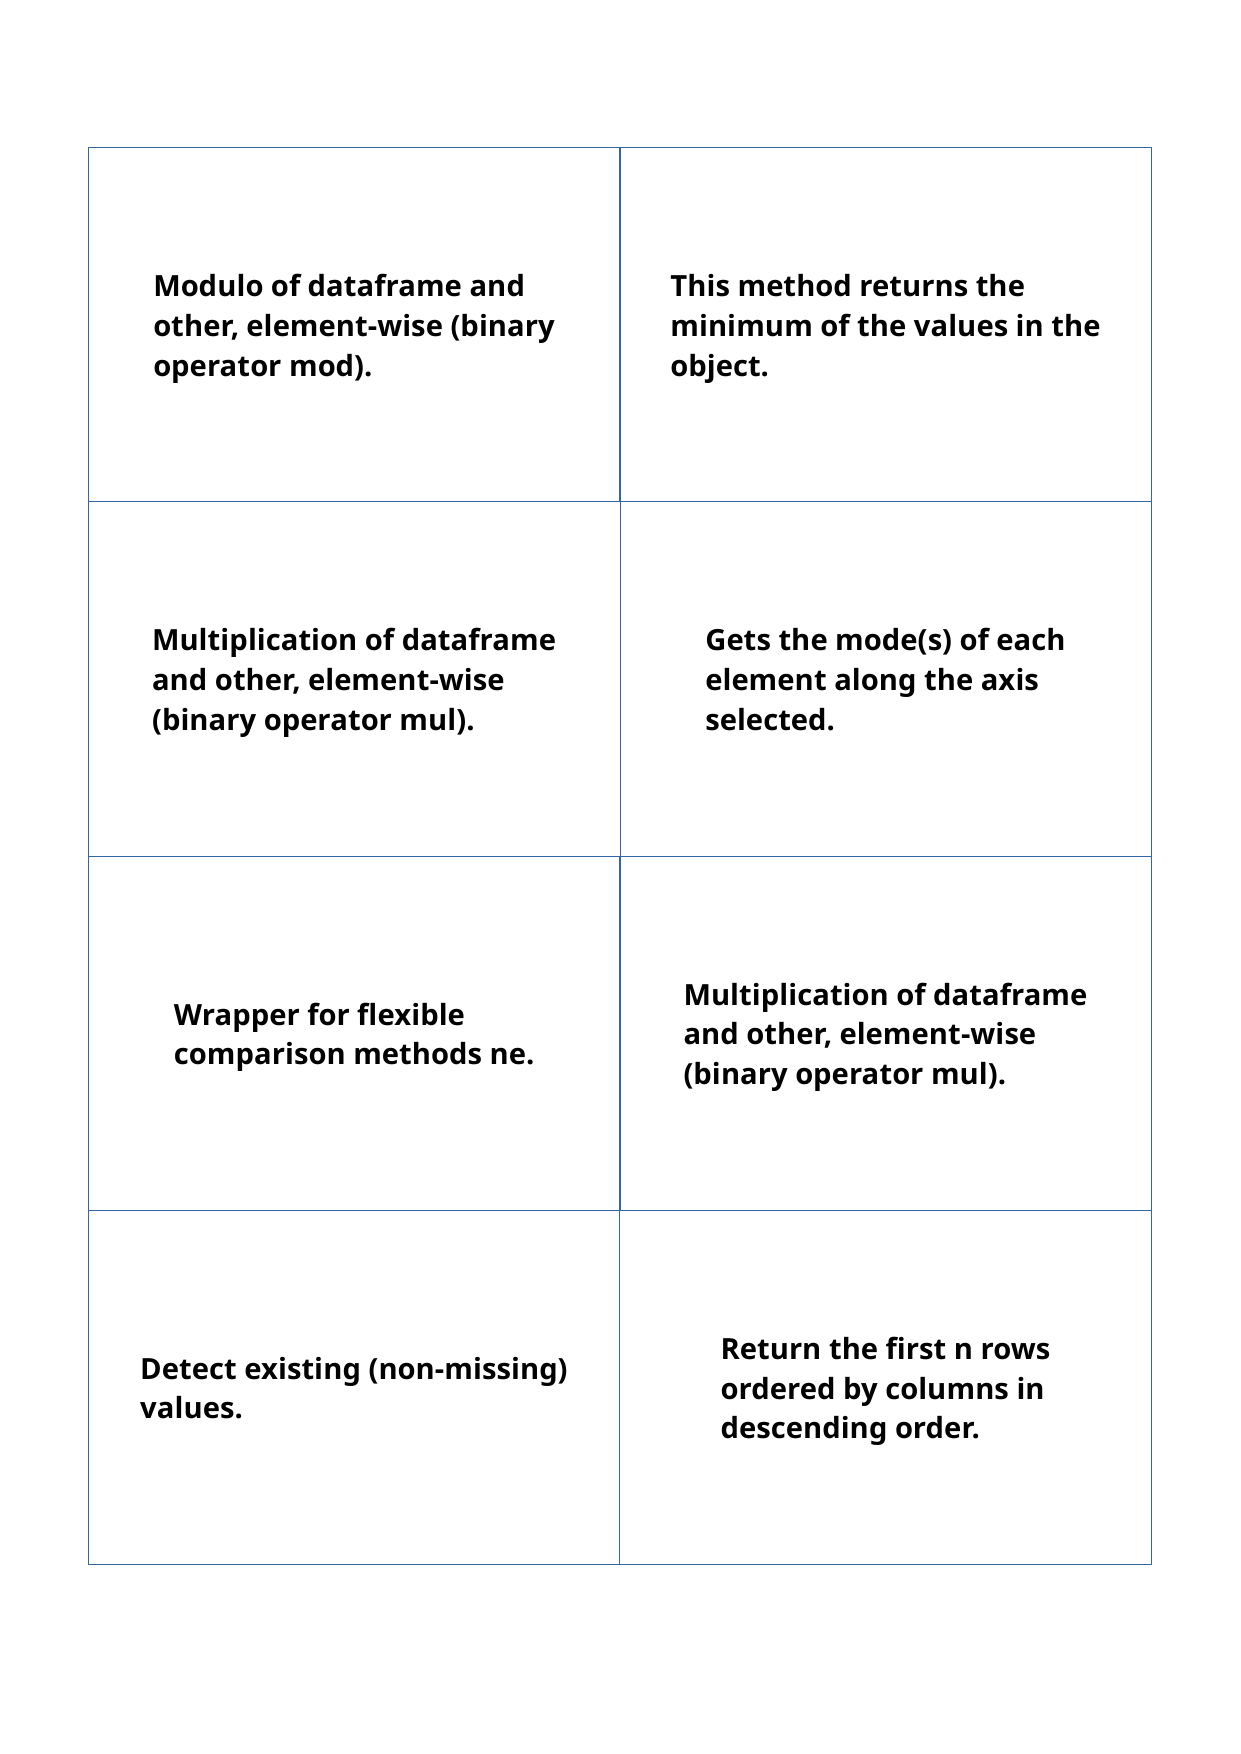

Modulo of dataframe and
other, element-wise (binary
operator mod).
This method returns the
minimum of the values in the
object.
Multiplication of dataframe
and other, element-wise
(binary operator mul).
Gets the mode(s) of each
element along the axis
selected.
Wrapper for flexible
comparison methods ne.
Multiplication of dataframe
and other, element-wise
(binary operator mul).
Detect existing (non-missing)
values.
Return the first n rows
ordered by columns in
descending order.